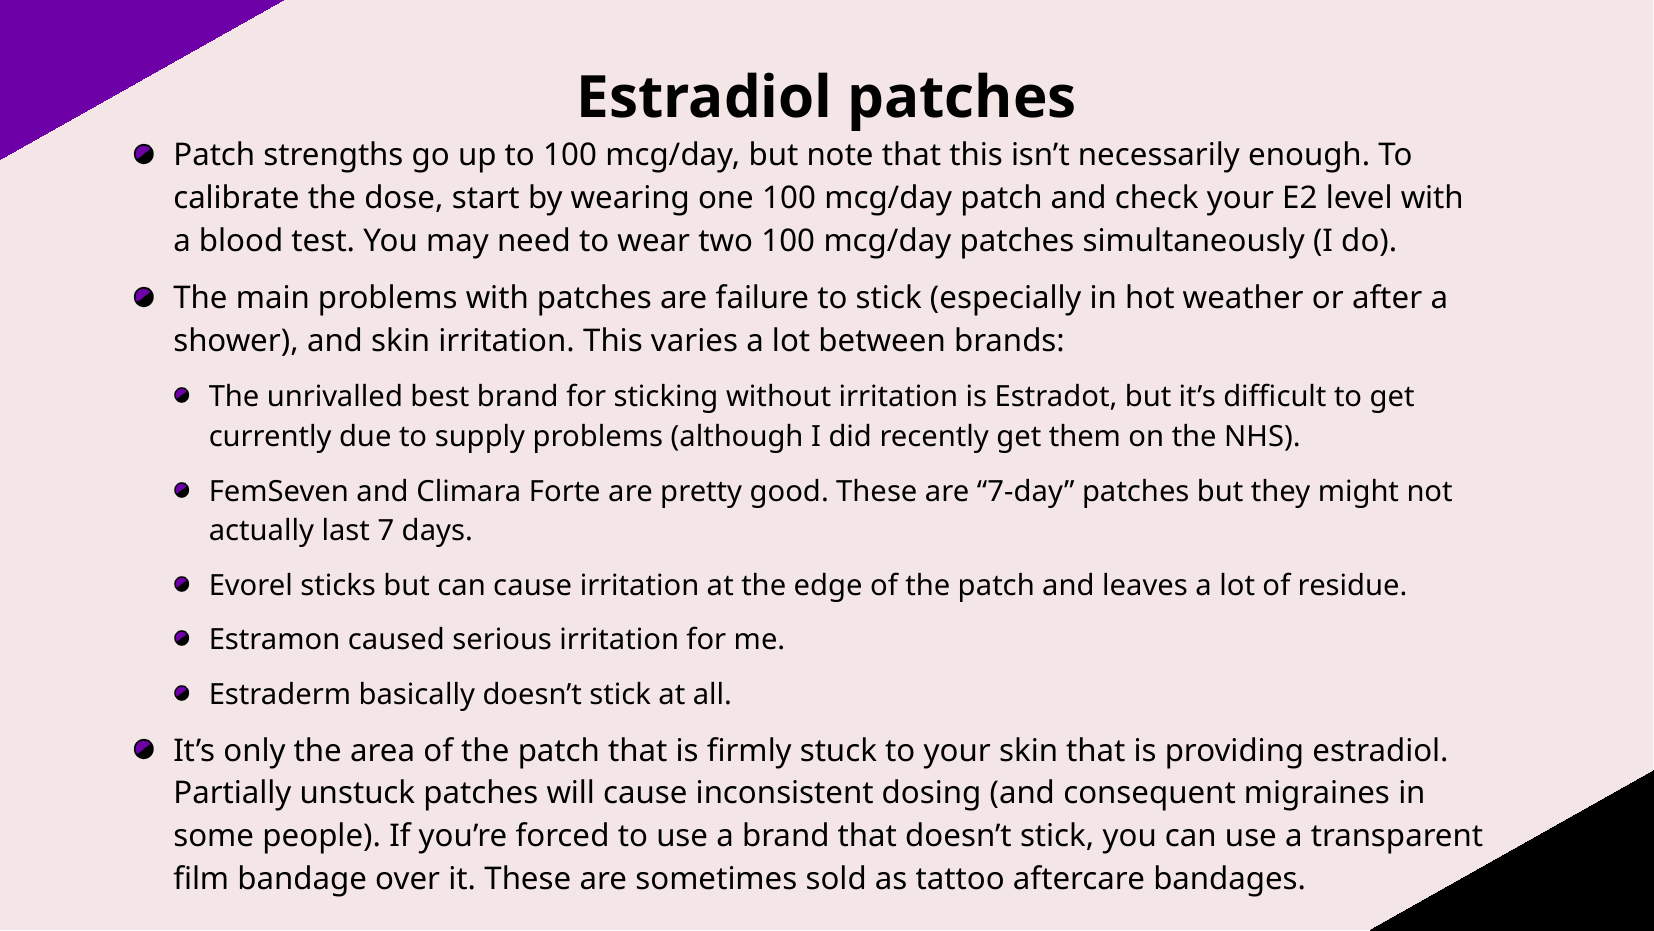

# Estradiol patches
Patch strengths go up to 100 mcg/day, but note that this isn’t necessarily enough. To calibrate the dose, start by wearing one 100 mcg/day patch and check your E2 level with a blood test. You may need to wear two 100 mcg/day patches simultaneously (I do).
The main problems with patches are failure to stick (especially in hot weather or after a shower), and skin irritation. This varies a lot between brands:
The unrivalled best brand for sticking without irritation is Estradot, but it’s difficult to get currently due to supply problems (although I did recently get them on the NHS).
FemSeven and Climara Forte are pretty good. These are “7-day” patches but they might not actually last 7 days.
Evorel sticks but can cause irritation at the edge of the patch and leaves a lot of residue.
Estramon caused serious irritation for me.
Estraderm basically doesn’t stick at all.
It’s only the area of the patch that is firmly stuck to your skin that is providing estradiol. Partially unstuck patches will cause inconsistent dosing (and consequent migraines in some people). If you’re forced to use a brand that doesn’t stick, you can use a transparent film bandage over it. These are sometimes sold as tattoo aftercare bandages.